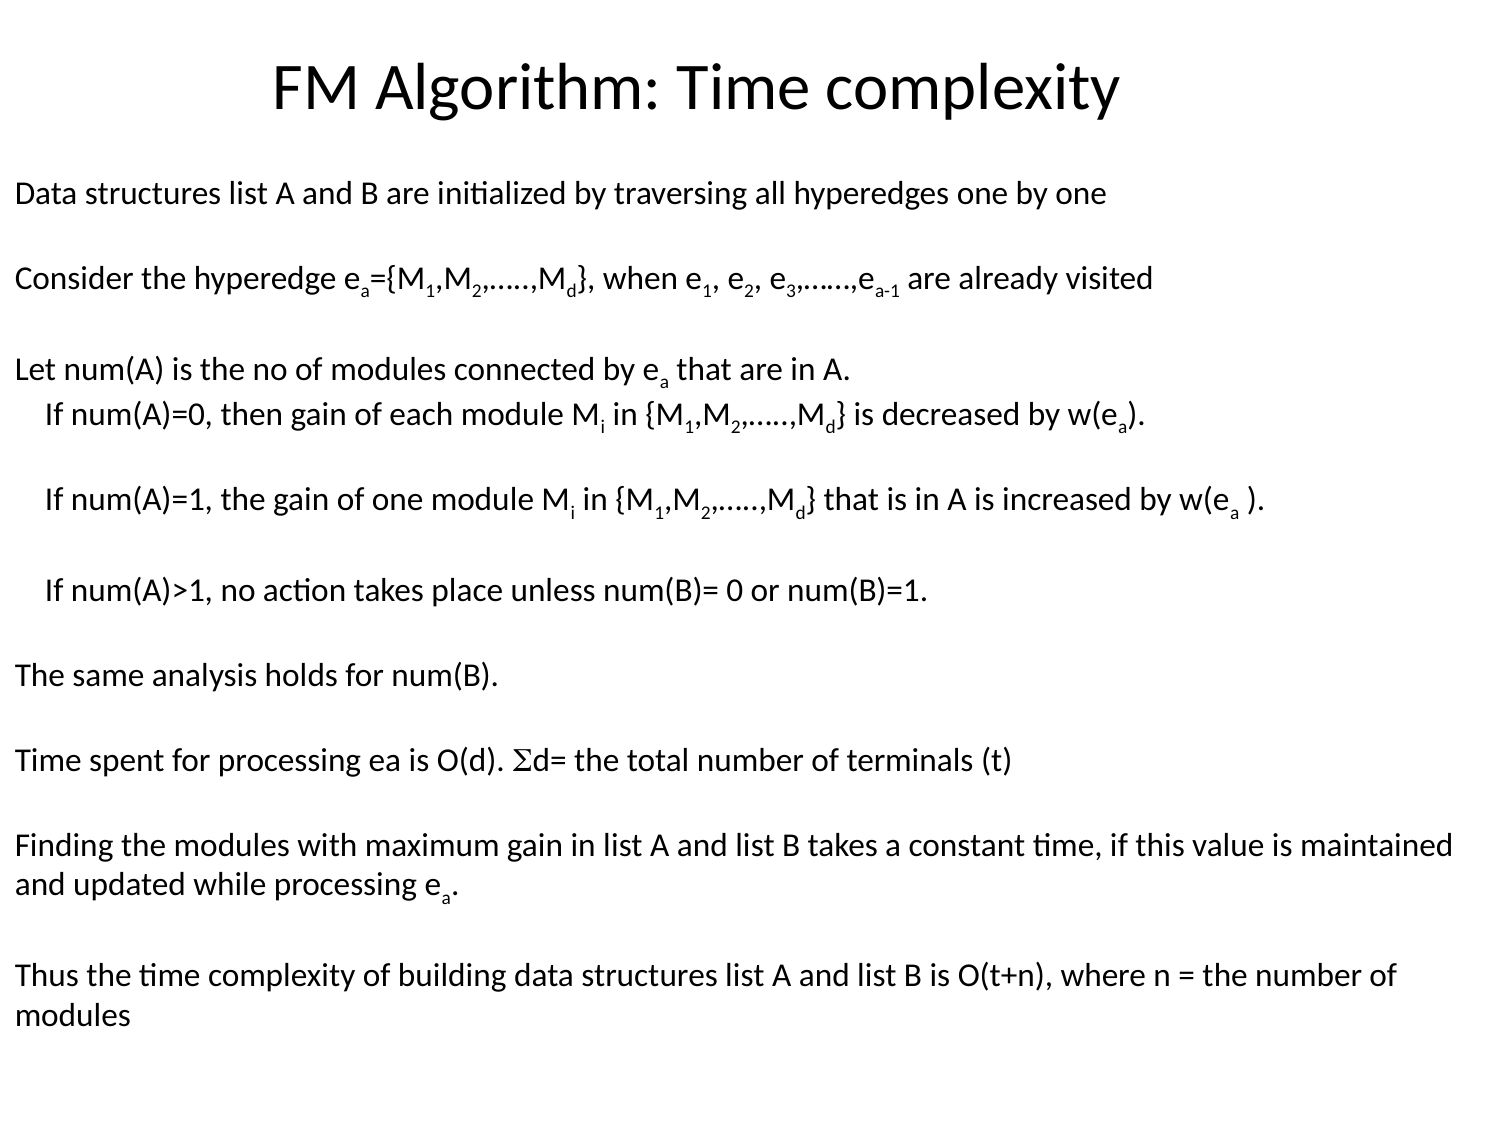

FM Algorithm: Time complexity
Data structures list A and B are initialized by traversing all hyperedges one by one
Consider the hyperedge ea={M1,M2,…..,Md}, when e1, e2, e3,……,ea-1 are already visited
Let num(A) is the no of modules connected by ea that are in A.
 If num(A)=0, then gain of each module Mi in {M1,M2,…..,Md} is decreased by w(ea).
 If num(A)=1, the gain of one module Mi in {M1,M2,…..,Md} that is in A is increased by w(ea ).
 If num(A)>1, no action takes place unless num(B)= 0 or num(B)=1.
The same analysis holds for num(B).
Time spent for processing ea is O(d). d= the total number of terminals (t)
Finding the modules with maximum gain in list A and list B takes a constant time, if this value is maintained and updated while processing ea.
Thus the time complexity of building data structures list A and list B is O(t+n), where n = the number of modules